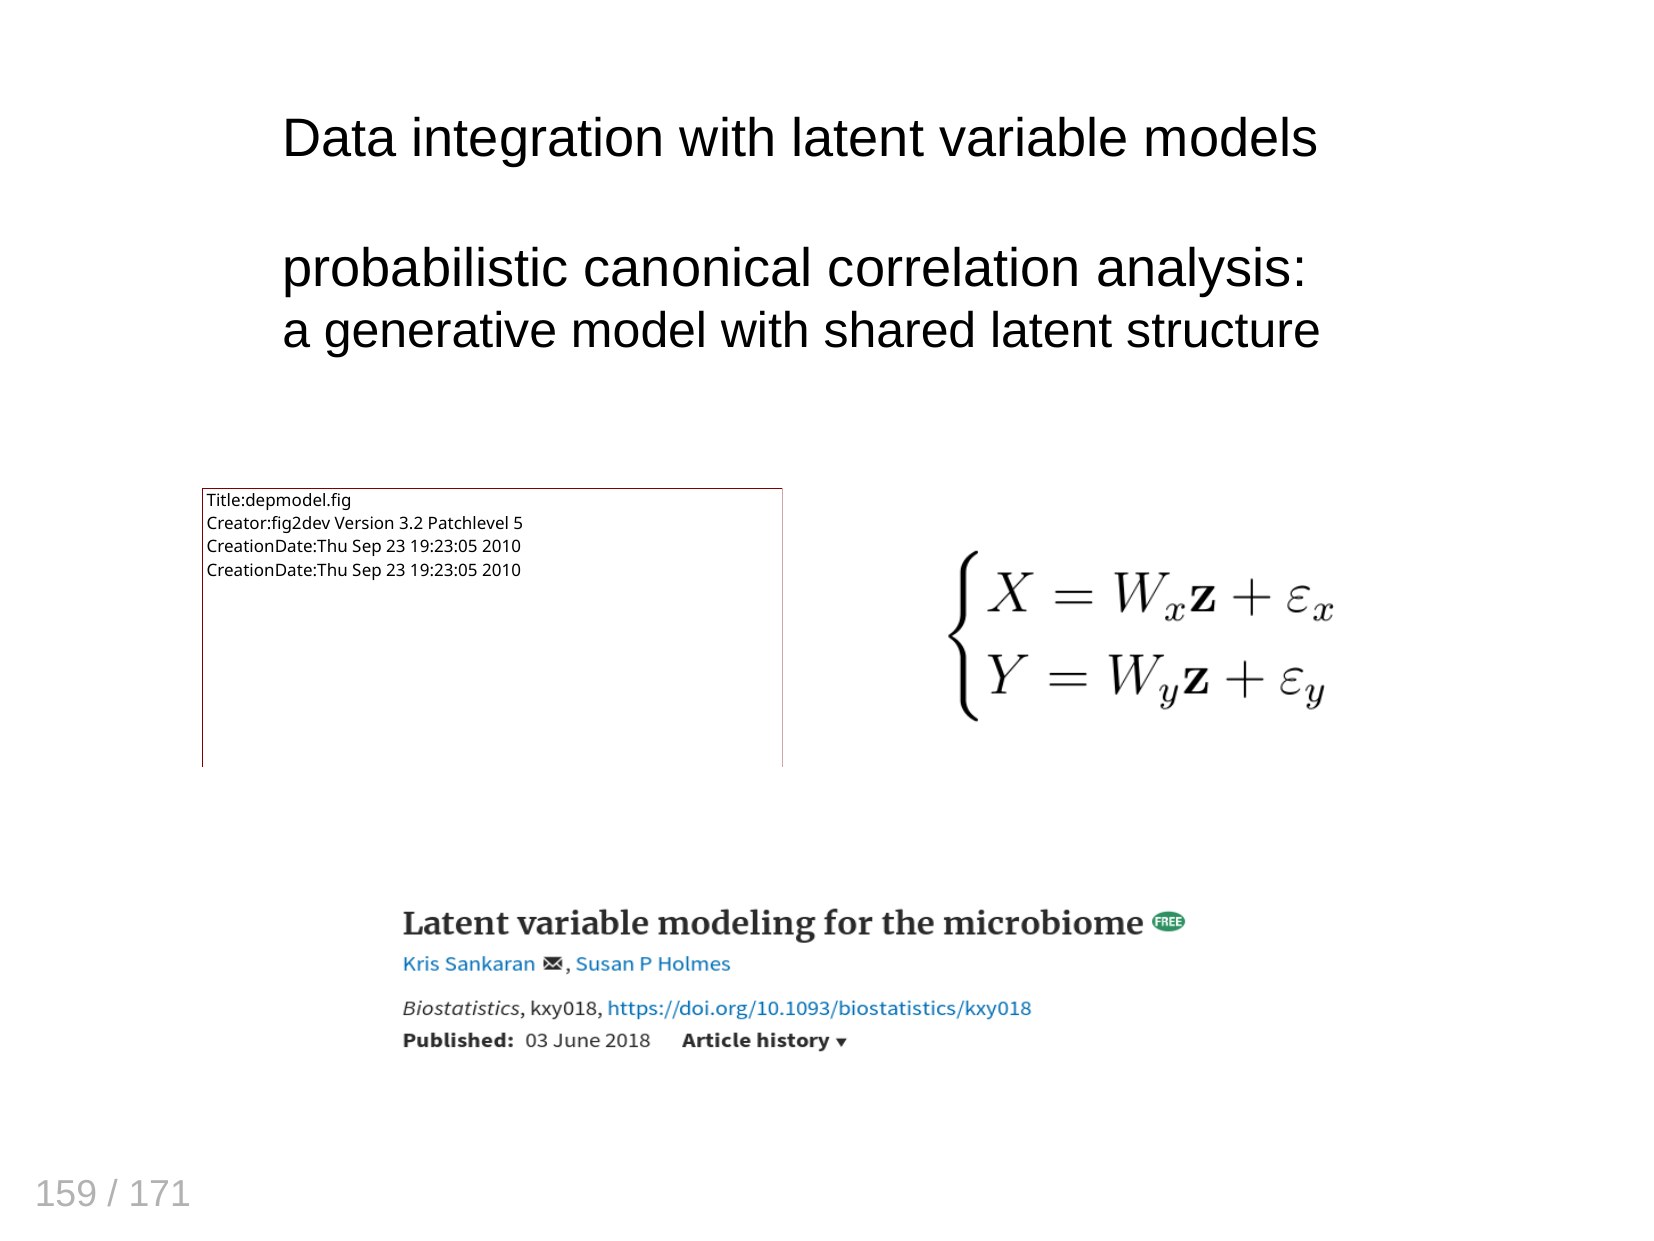

Data integration with latent variable models
probabilistic canonical correlation analysis:
a generative model with shared latent structure